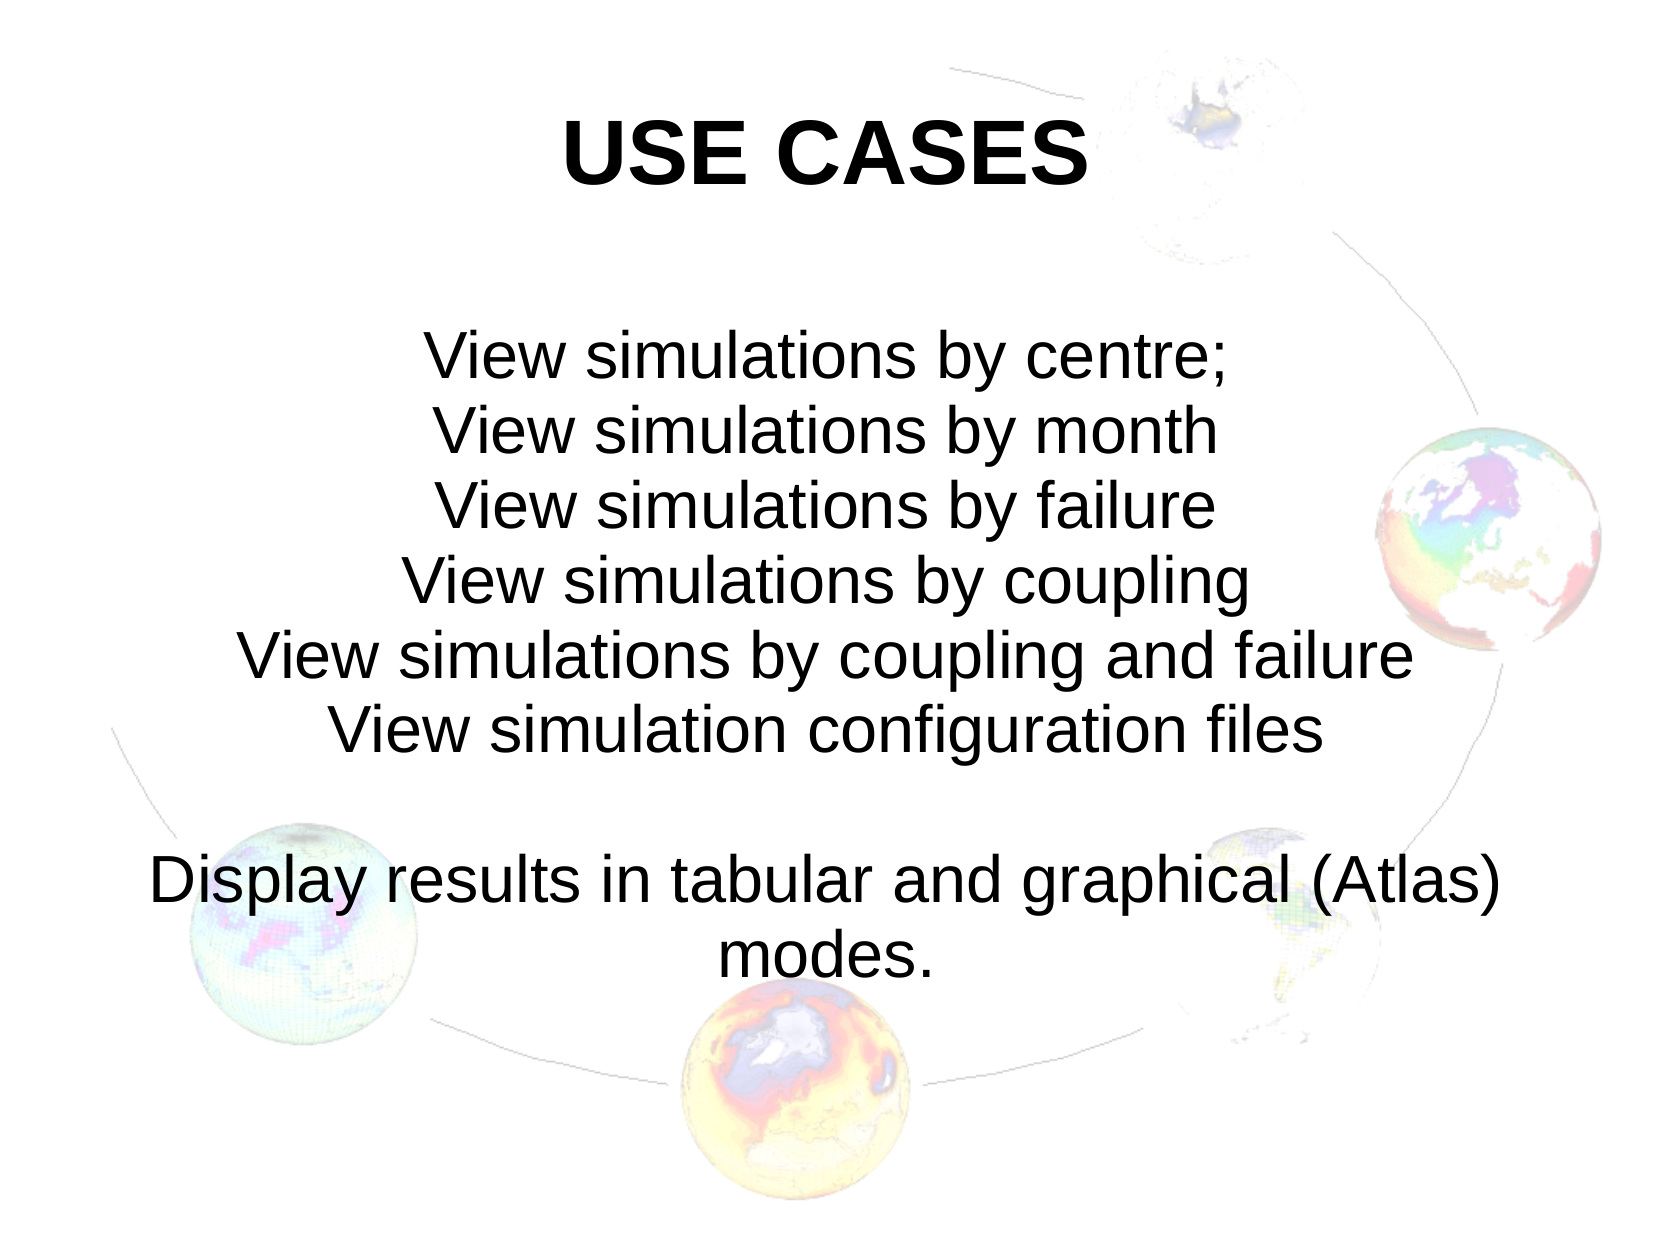

# USE CASES
View simulations by centre;
View simulations by month
View simulations by failure
View simulations by coupling
View simulations by coupling and failure
View simulation configuration files
Display results in tabular and graphical (Atlas) modes.